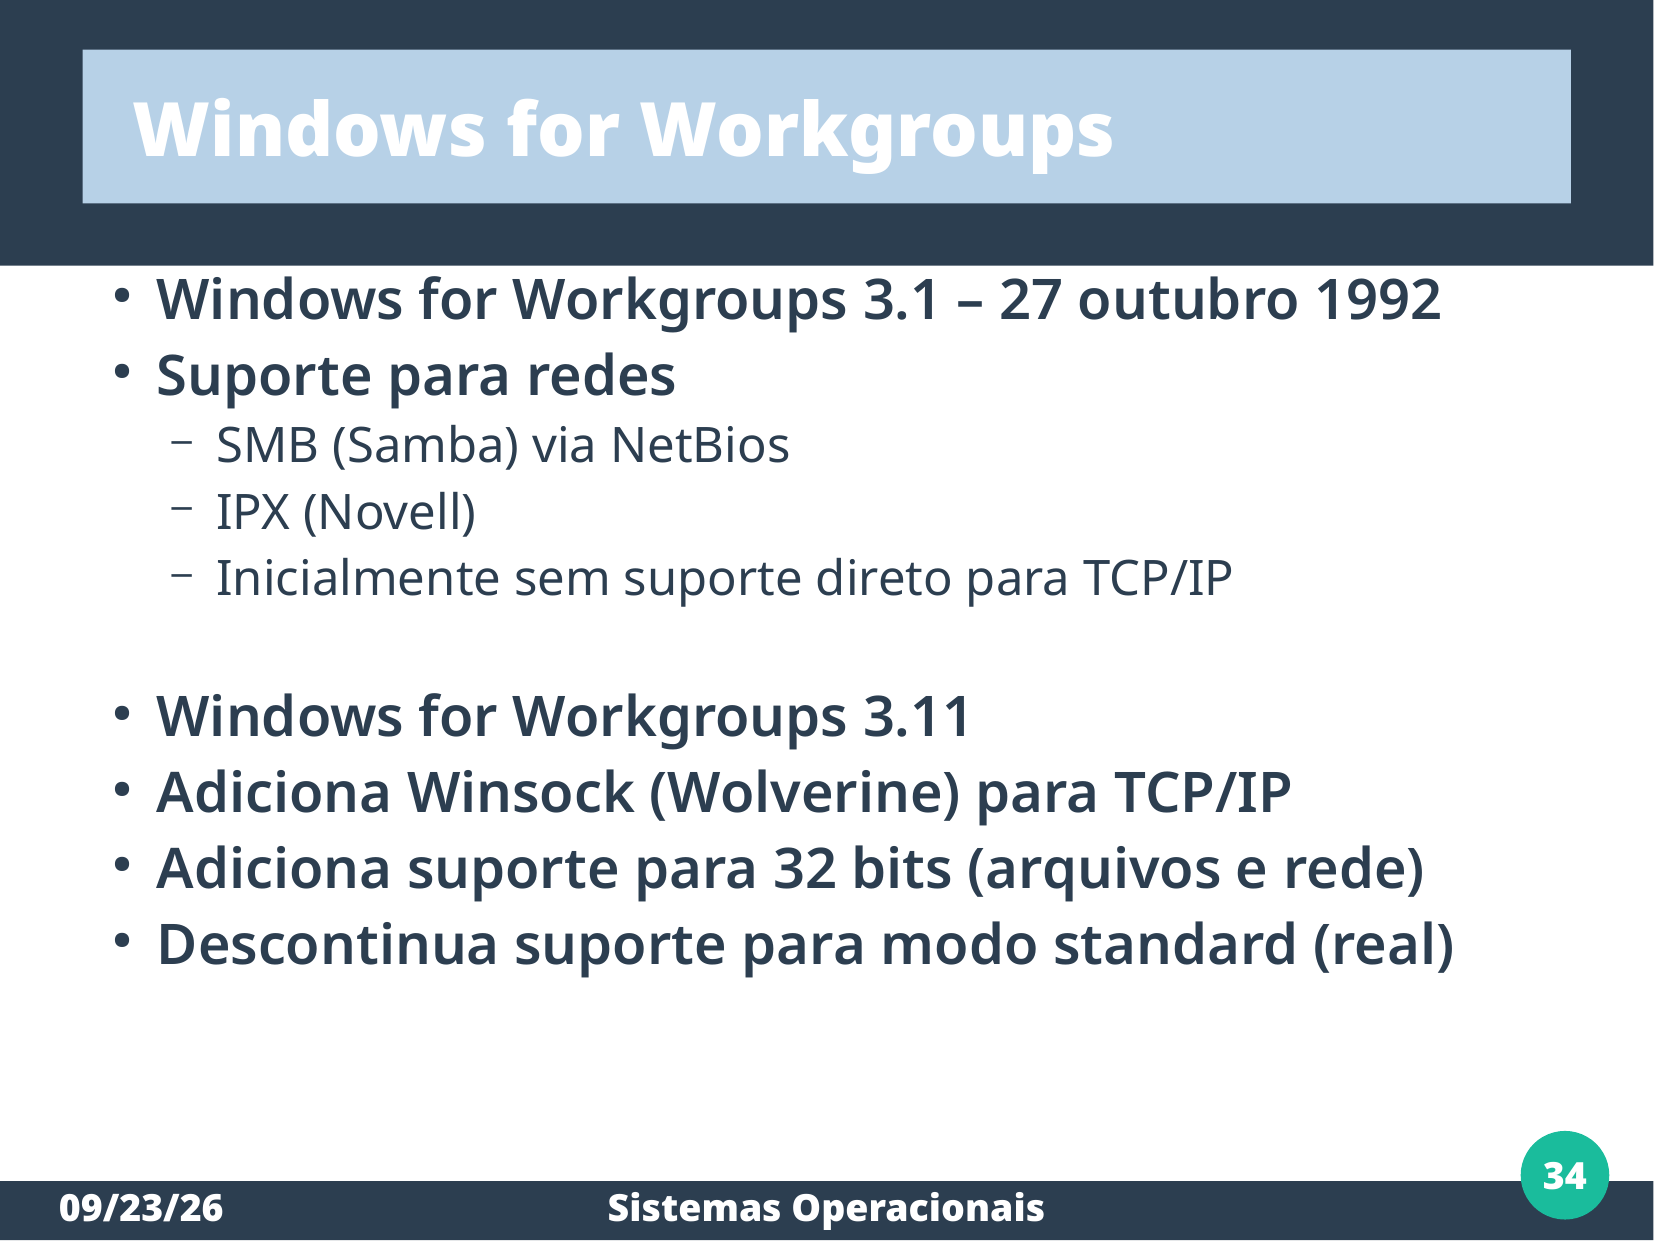

# Windows for Workgroups
Windows for Workgroups 3.1 – 27 outubro 1992
Suporte para redes
SMB (Samba) via NetBios
IPX (Novell)
Inicialmente sem suporte direto para TCP/IP
Windows for Workgroups 3.11
Adiciona Winsock (Wolverine) para TCP/IP
Adiciona suporte para 32 bits (arquivos e rede)
Descontinua suporte para modo standard (real)
34
Sistemas Operacionais